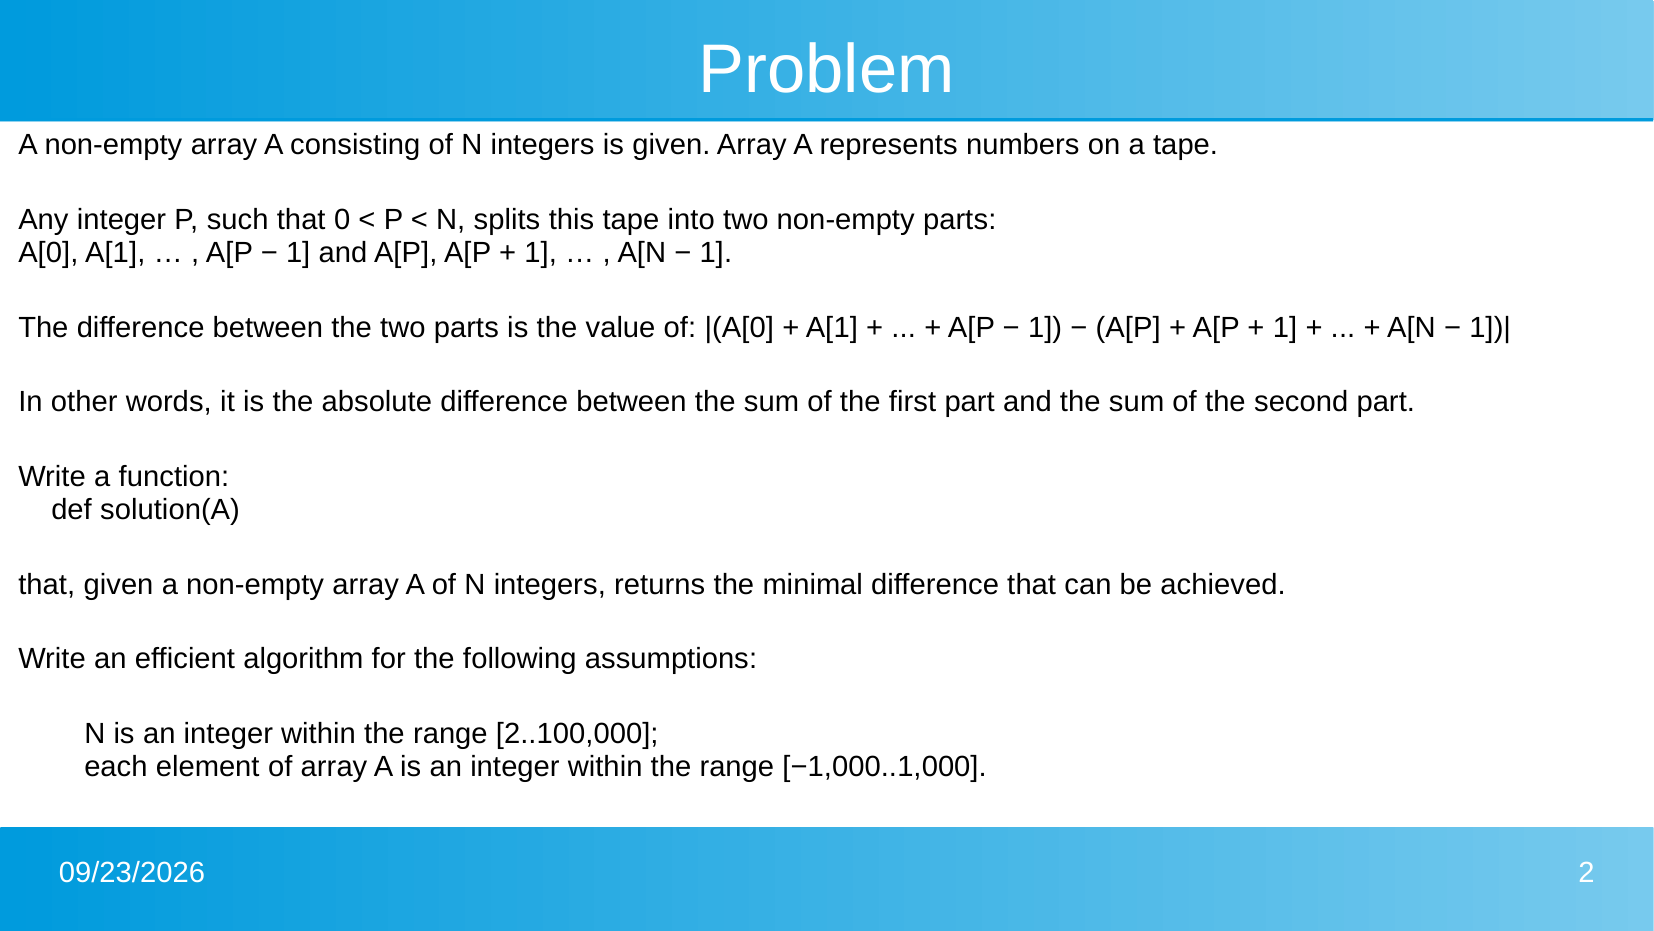

# Problem
A non-empty array A consisting of N integers is given. Array A represents numbers on a tape.
Any integer P, such that 0 < P < N, splits this tape into two non-empty parts:
A[0], A[1], … , A[P − 1] and A[P], A[P + 1], … , A[N − 1].
The difference between the two parts is the value of: |(A[0] + A[1] + ... + A[P − 1]) − (A[P] + A[P + 1] + ... + A[N − 1])|
In other words, it is the absolute difference between the sum of the first part and the sum of the second part.
Write a function:
 def solution(A)
that, given a non-empty array A of N integers, returns the minimal difference that can be achieved.
Write an efficient algorithm for the following assumptions:
 N is an integer within the range [2..100,000];
 each element of array A is an integer within the range [−1,000..1,000].
2